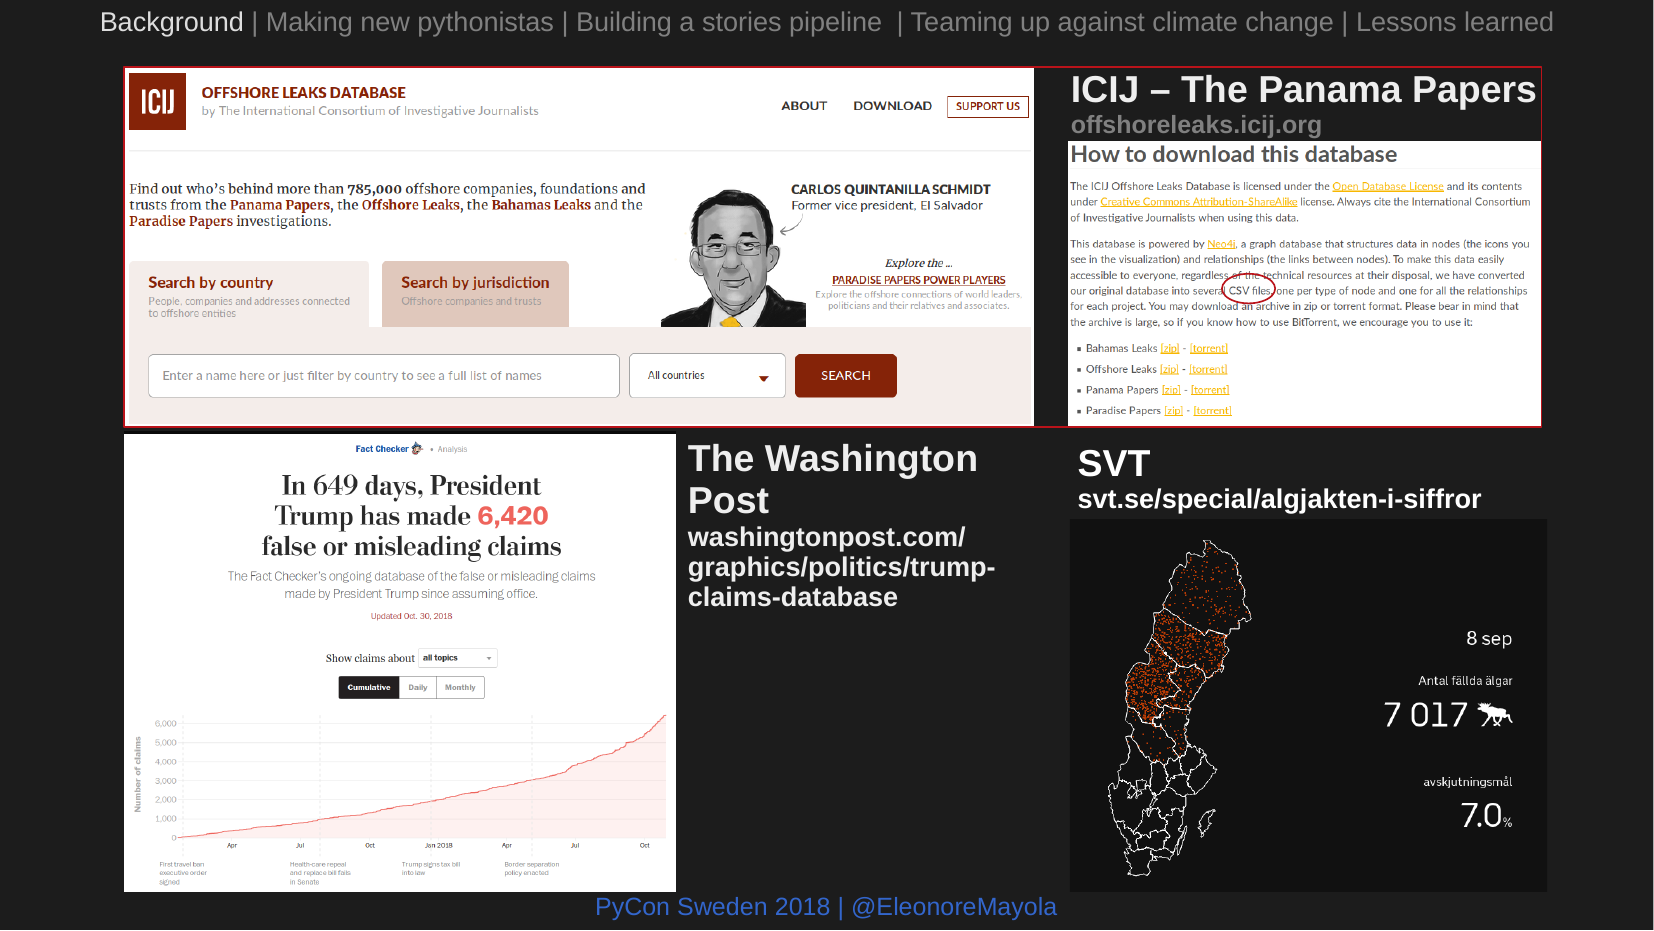

Background | Making new pythonistas | Building a stories pipeline | Teaming up against climate change | Lessons learned
ICIJ – The Panama Papers
offshoreleaks.icij.org
The Washington Post
washingtonpost.com/graphics/politics/trump-claims-database
SVT
svt.se/special/algjakten-i-siffror
PyCon Sweden 2018 | @EleonoreMayola